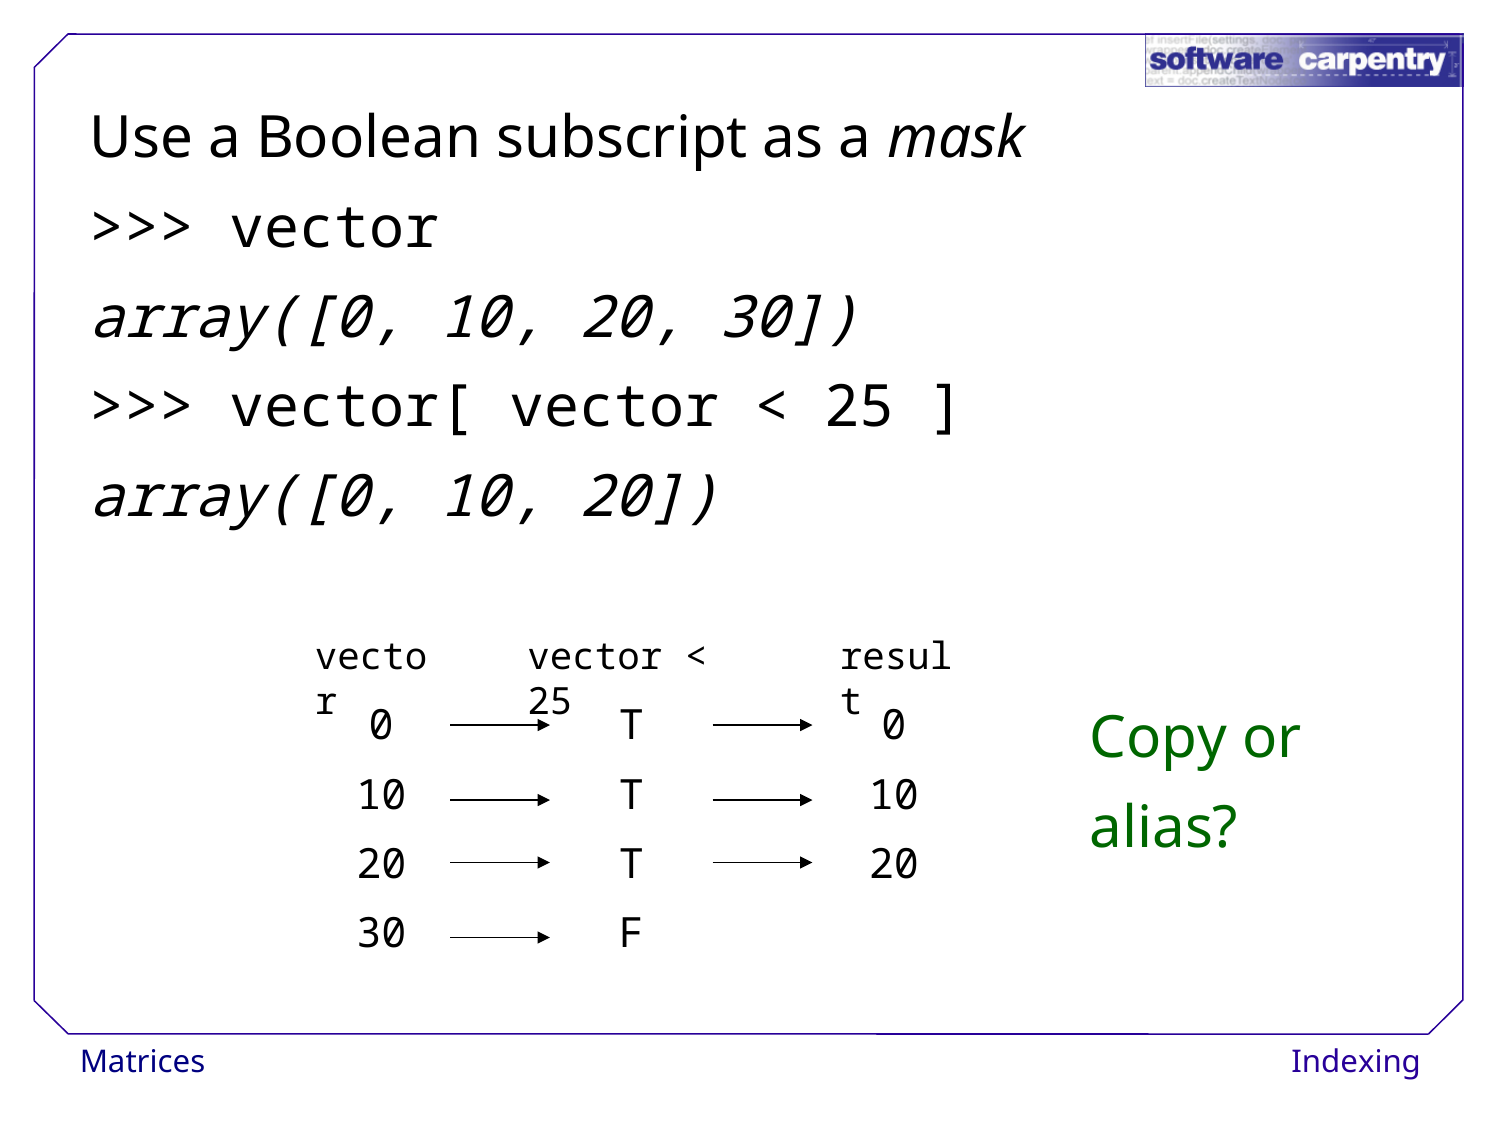

# Use a Boolean subscript as a mask
>>> vector
array([0, 10, 20, 30])
>>> vector[ vector < 25 ]
array([0, 10, 20])
vector
vector < 25
result
| 0 |
| --- |
| 10 |
| 20 |
| 30 |
| T |
| --- |
| T |
| T |
| F |
| 0 |
| --- |
| 10 |
| 20 |
Copy or
alias?